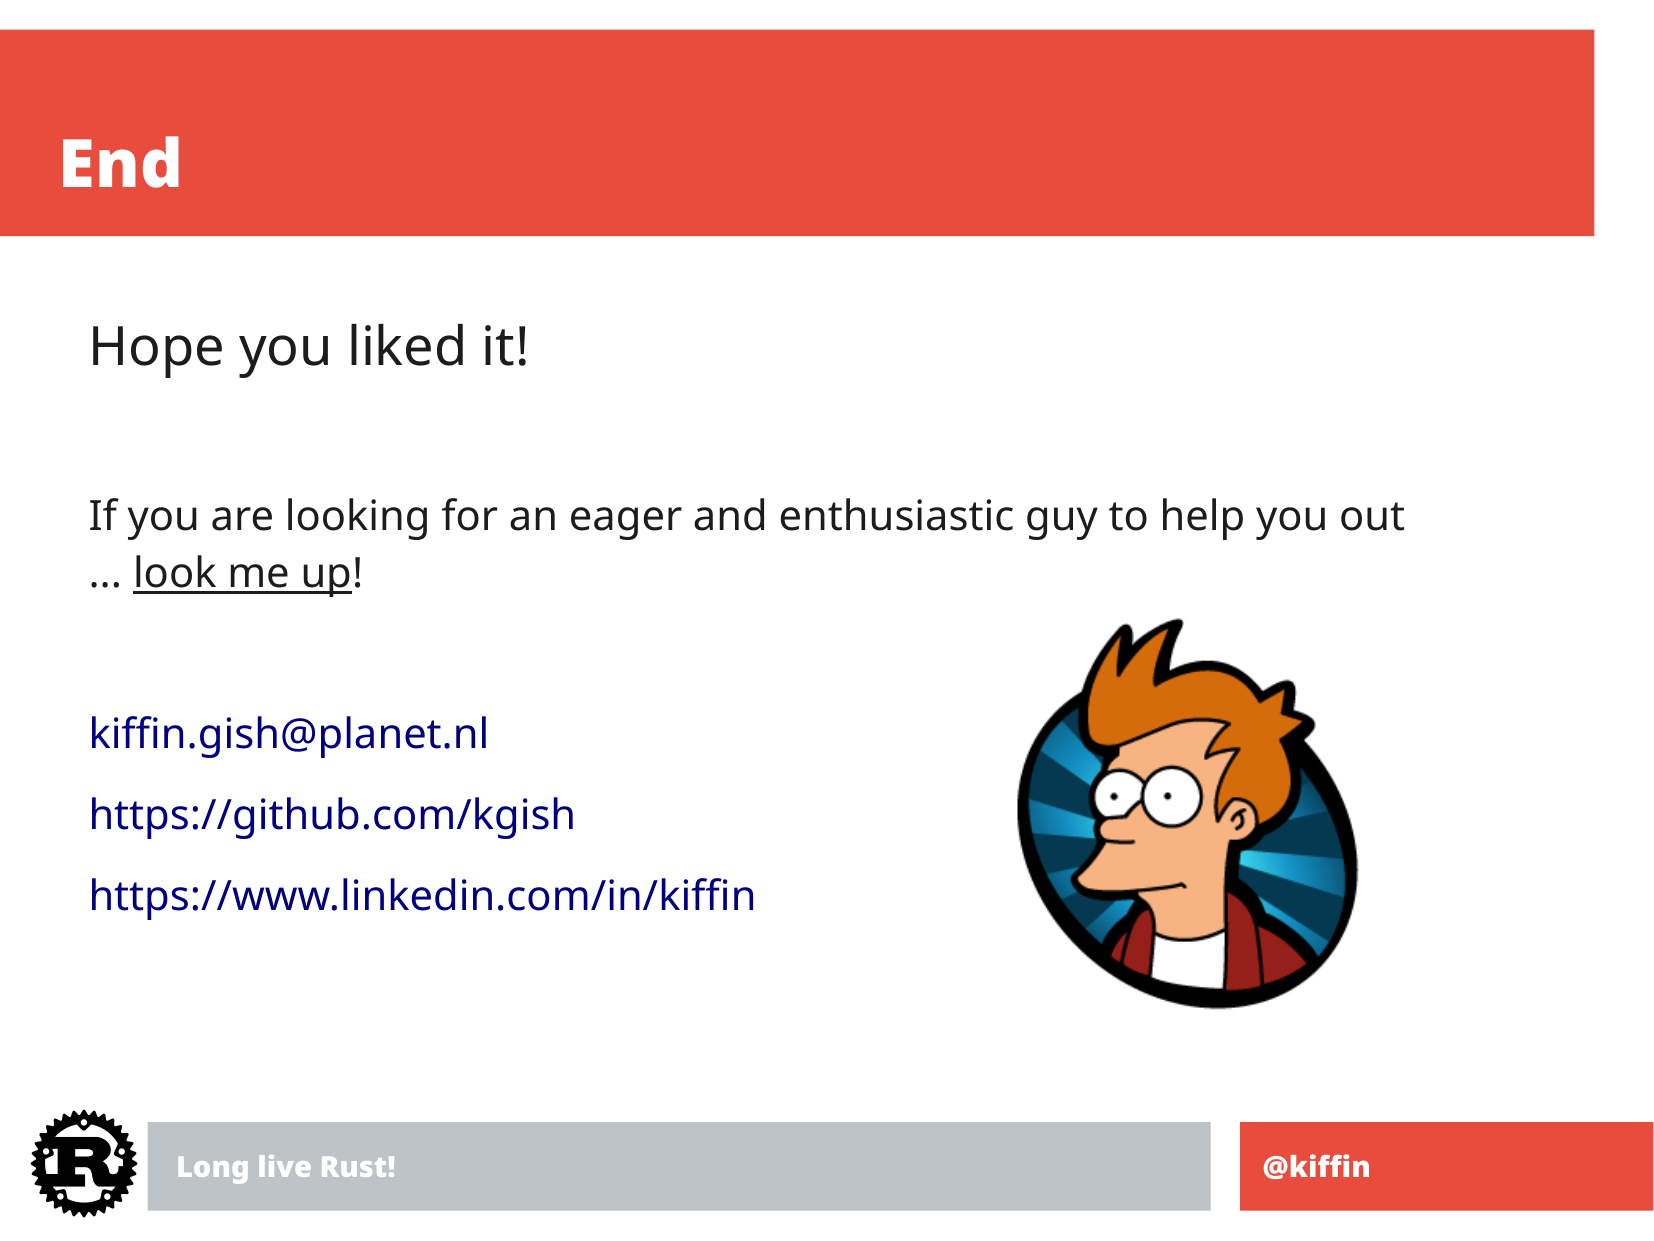

# End
Hope you liked it!
If you are looking for an eager and enthusiastic guy to help you out ... look me up!
kiffin.gish@planet.nl
https://github.com/kgish
https://www.linkedin.com/in/kiffin
Long live Rust!
@kiffin